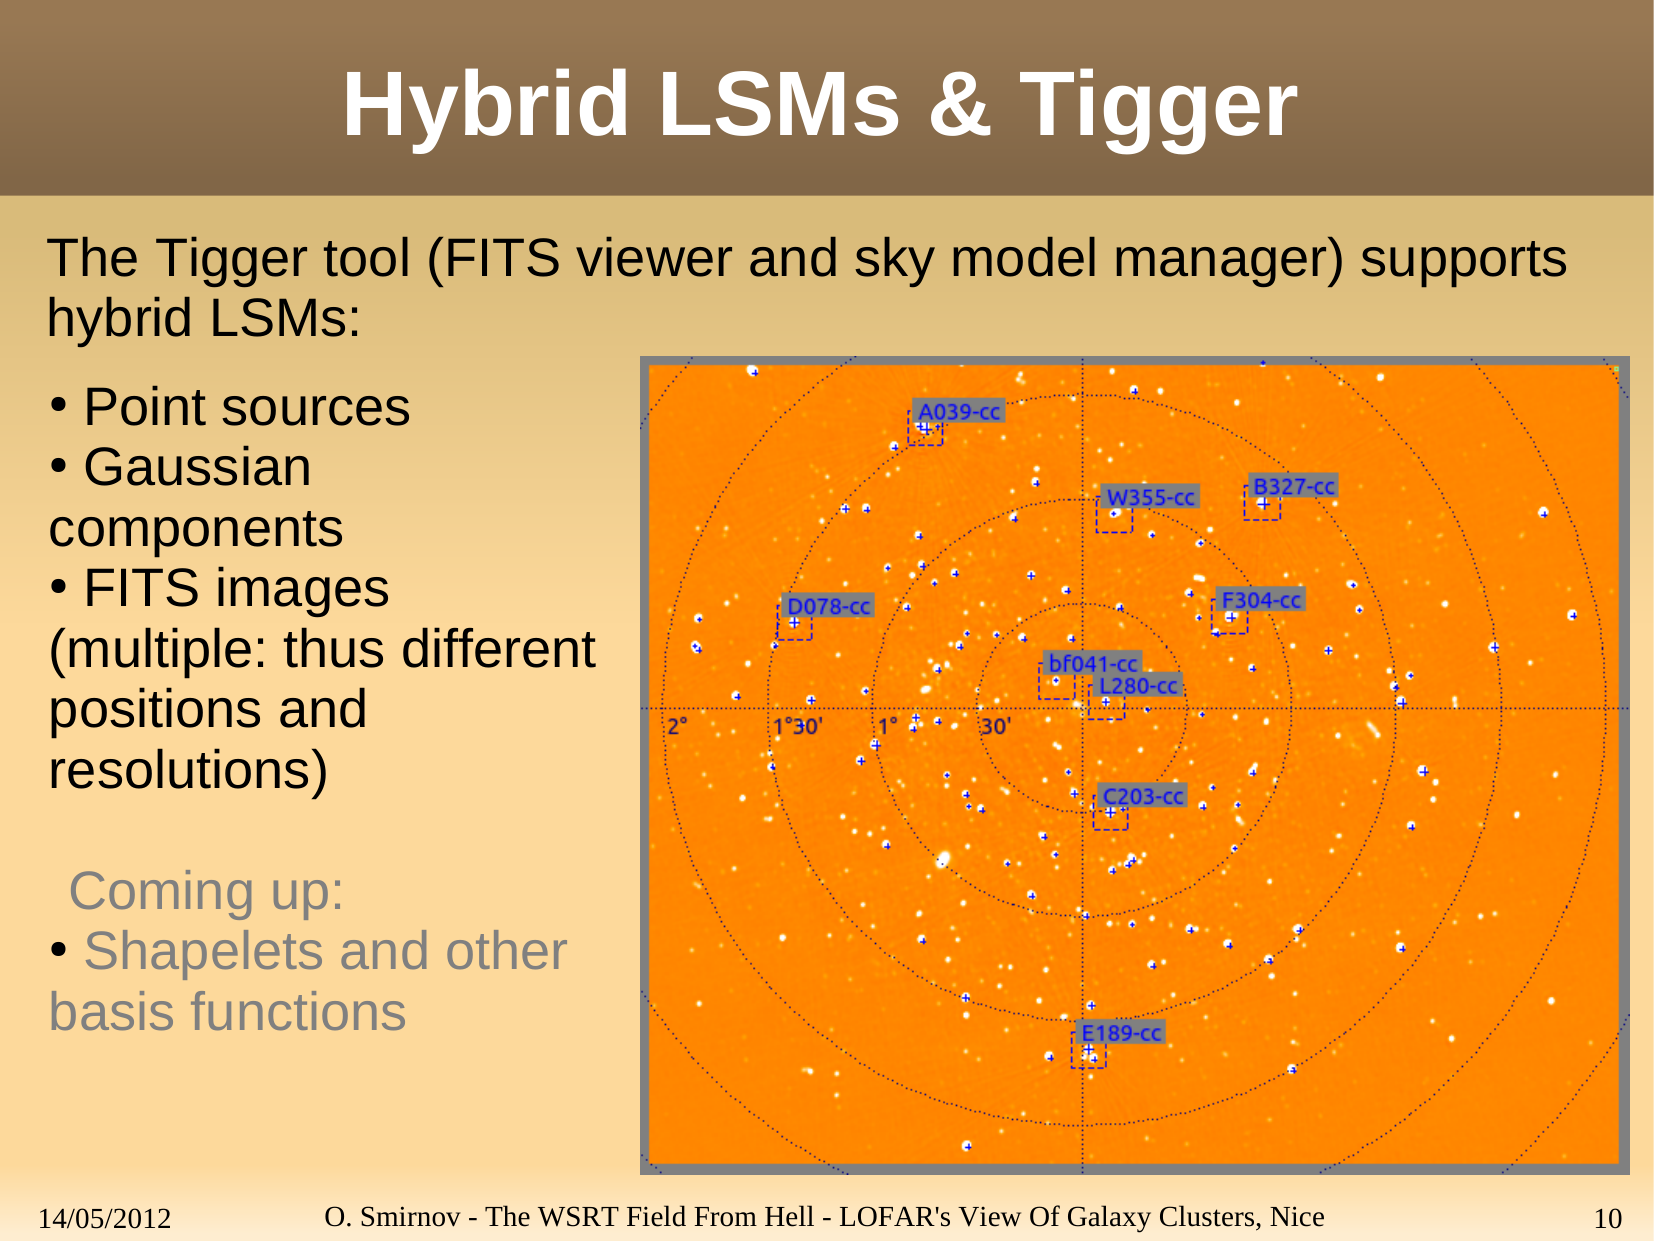

# Hybrid LSMs & Tigger
The Tigger tool (FITS viewer and sky model manager) supports hybrid LSMs:
 Point sources
 Gaussian components
 FITS images (multiple: thus different positions and resolutions)
Coming up:
 Shapelets and other basis functions
O. Smirnov - The WSRT Field From Hell - LOFAR's View Of Galaxy Clusters, Nice
14/05/2012
10